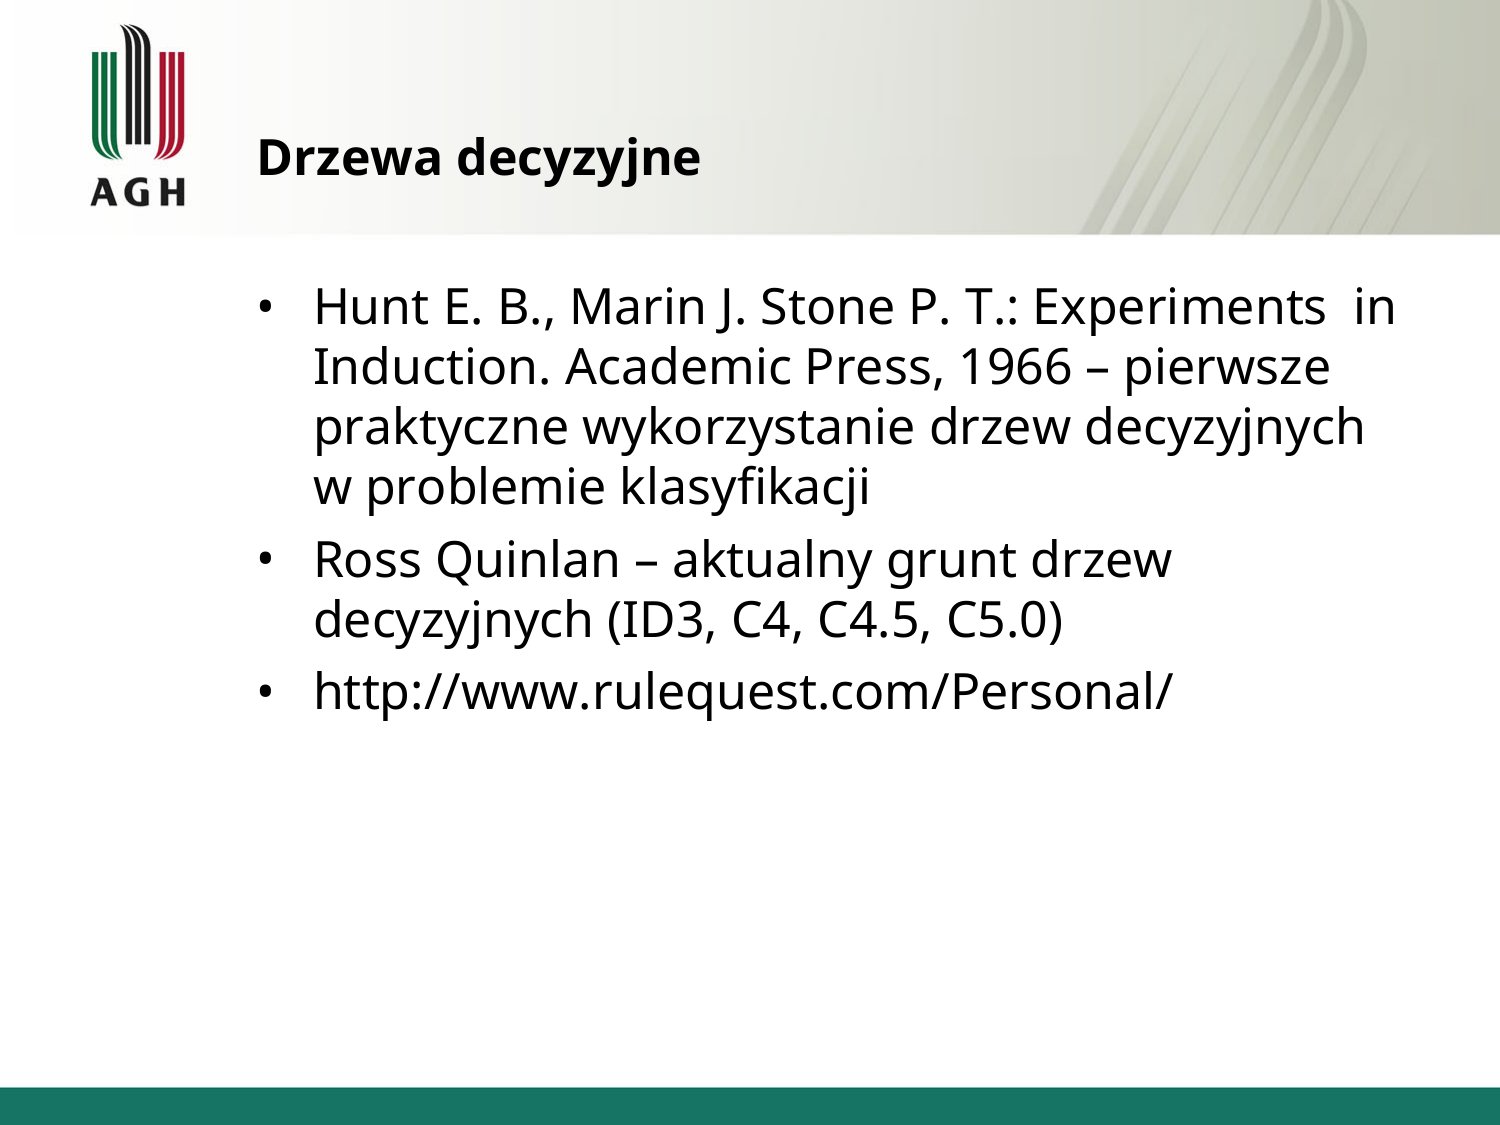

# Drzewa decyzyjne
Hunt E. B., Marin J. Stone P. T.: Experiments in Induction. Academic Press, 1966 – pierwsze praktyczne wykorzystanie drzew decyzyjnych w problemie klasyfikacji
Ross Quinlan – aktualny grunt drzew decyzyjnych (ID3, C4, C4.5, C5.0)
http://www.rulequest.com/Personal/